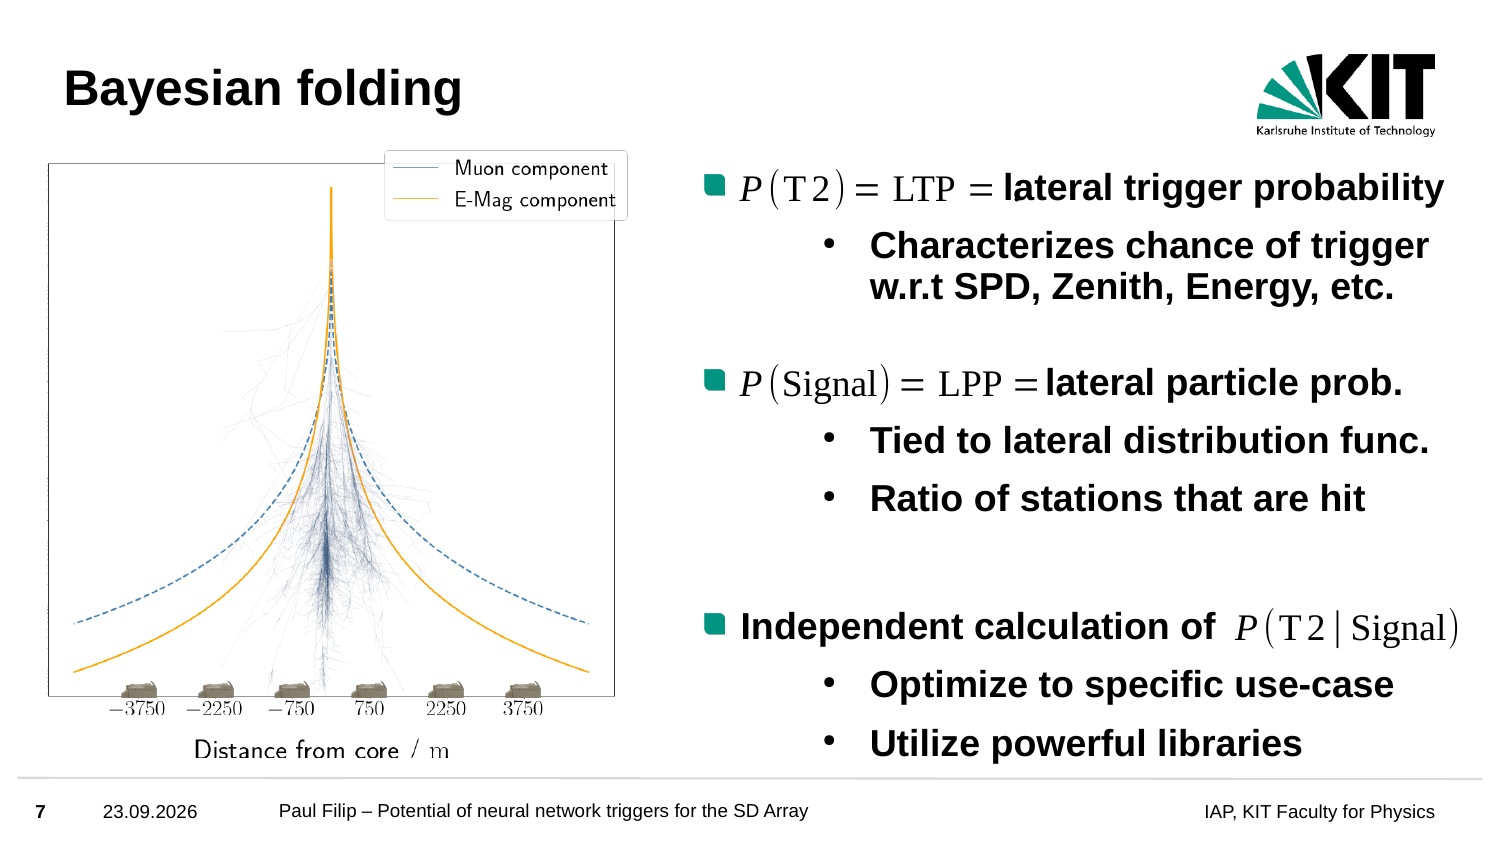

Bayesian folding
# lateral trigger probability
Characterizes chance of trigger w.r.t SPD, Zenith, Energy, etc.
 lateral particle prob.
Tied to lateral distribution func.
Ratio of stations that are hit
Independent calculation of
Optimize to specific use-case
Utilize powerful libraries
7